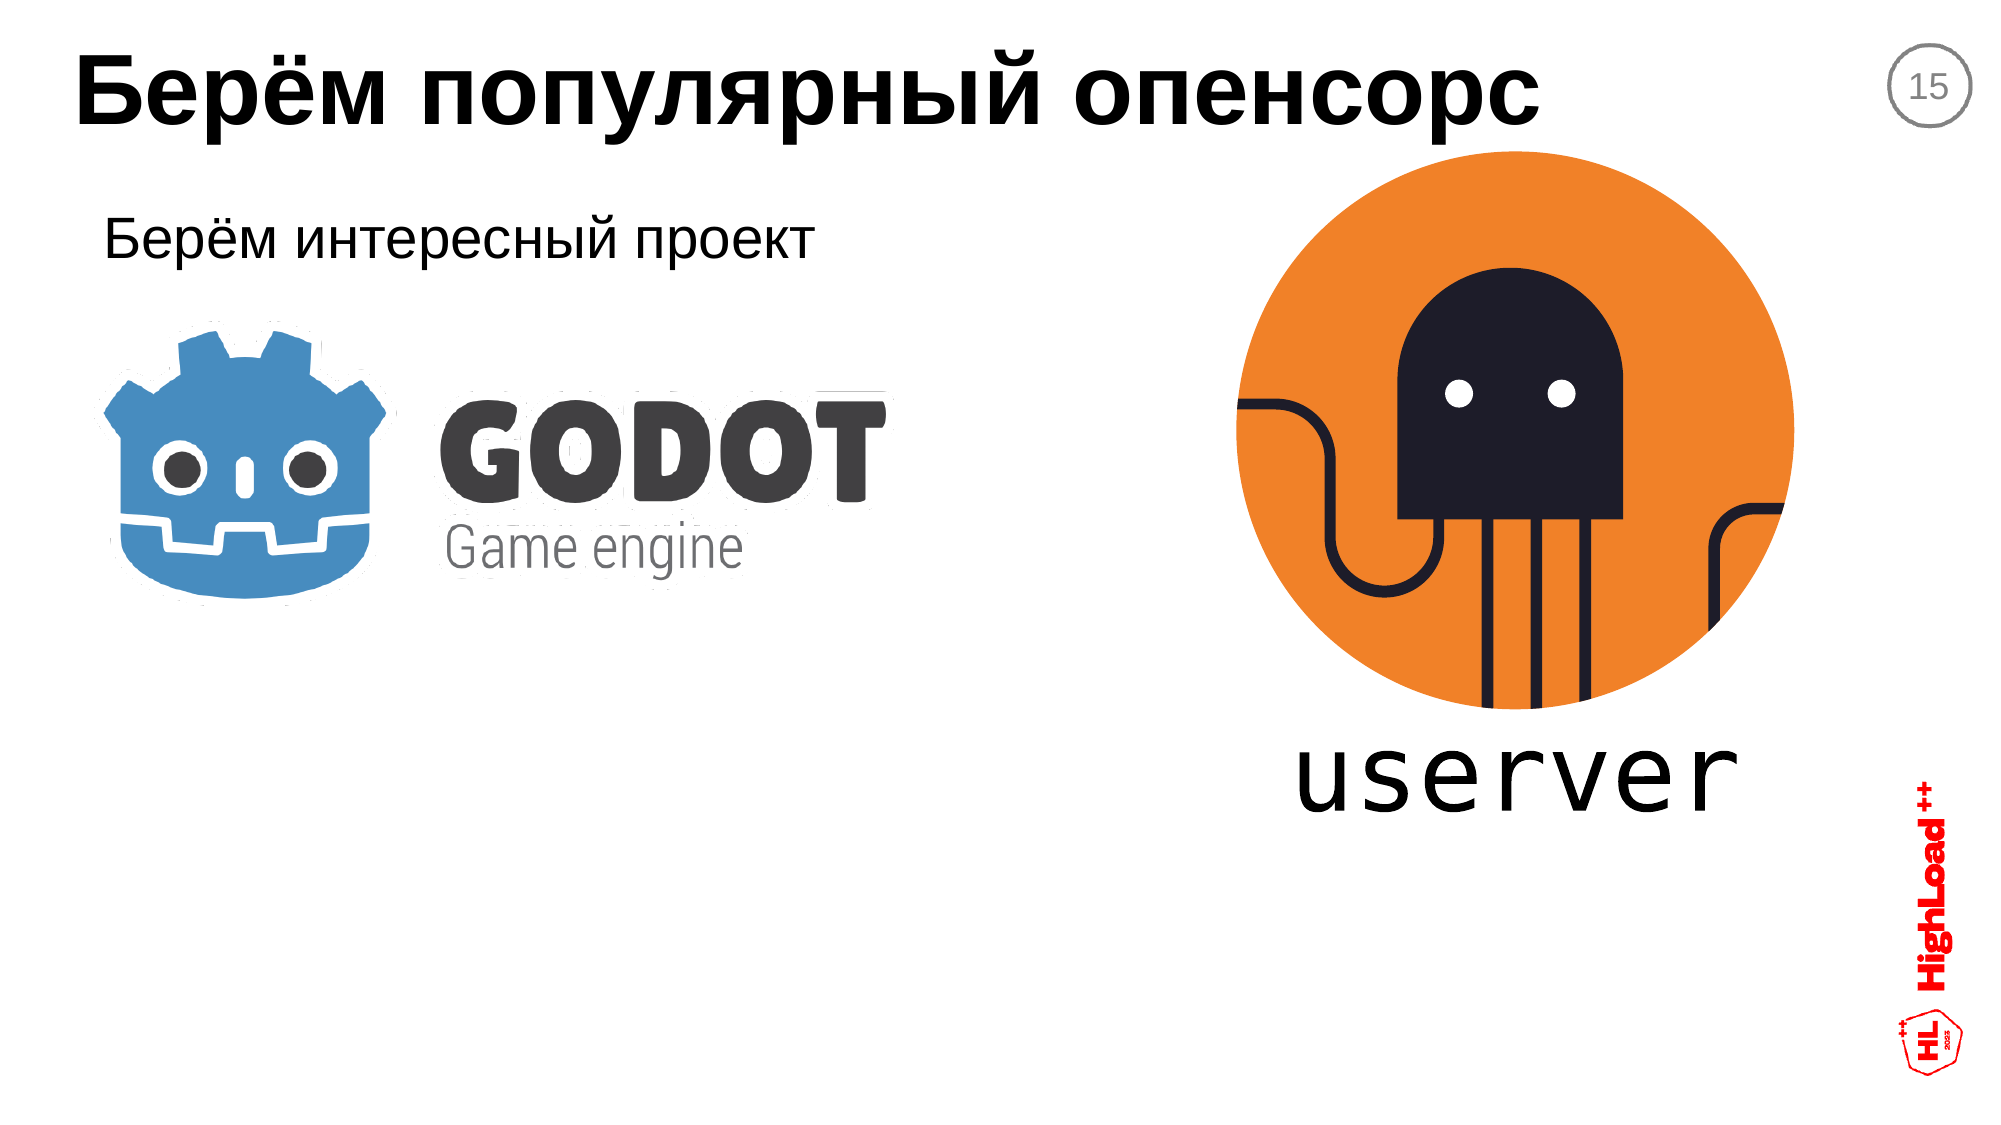

# Берём популярный опенсорс
15
Берём интересный проект